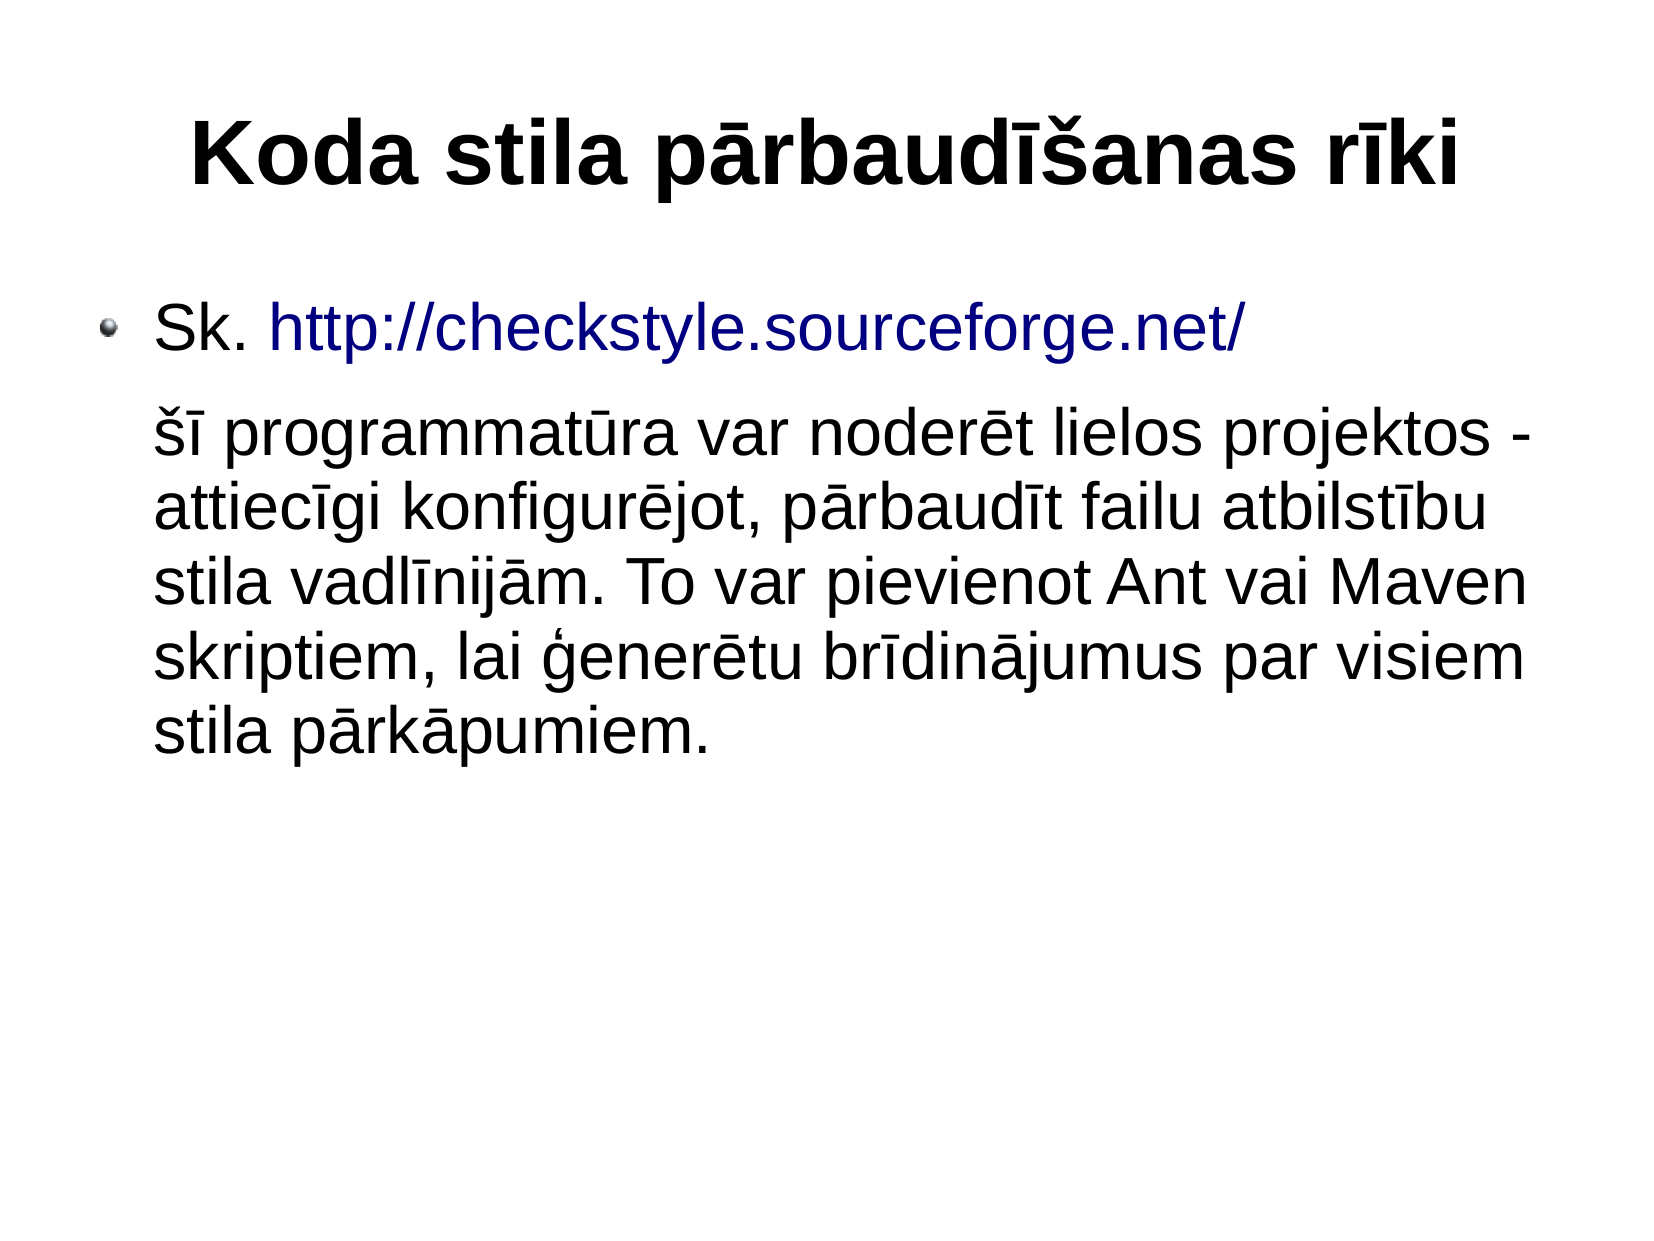

# Koda stila pārbaudīšanas rīki
Sk. http://checkstyle.sourceforge.net/
šī programmatūra var noderēt lielos projektos - attiecīgi konfigurējot, pārbaudīt failu atbilstību stila vadlīnijām. To var pievienot Ant vai Maven skriptiem, lai ģenerētu brīdinājumus par visiem stila pārkāpumiem.